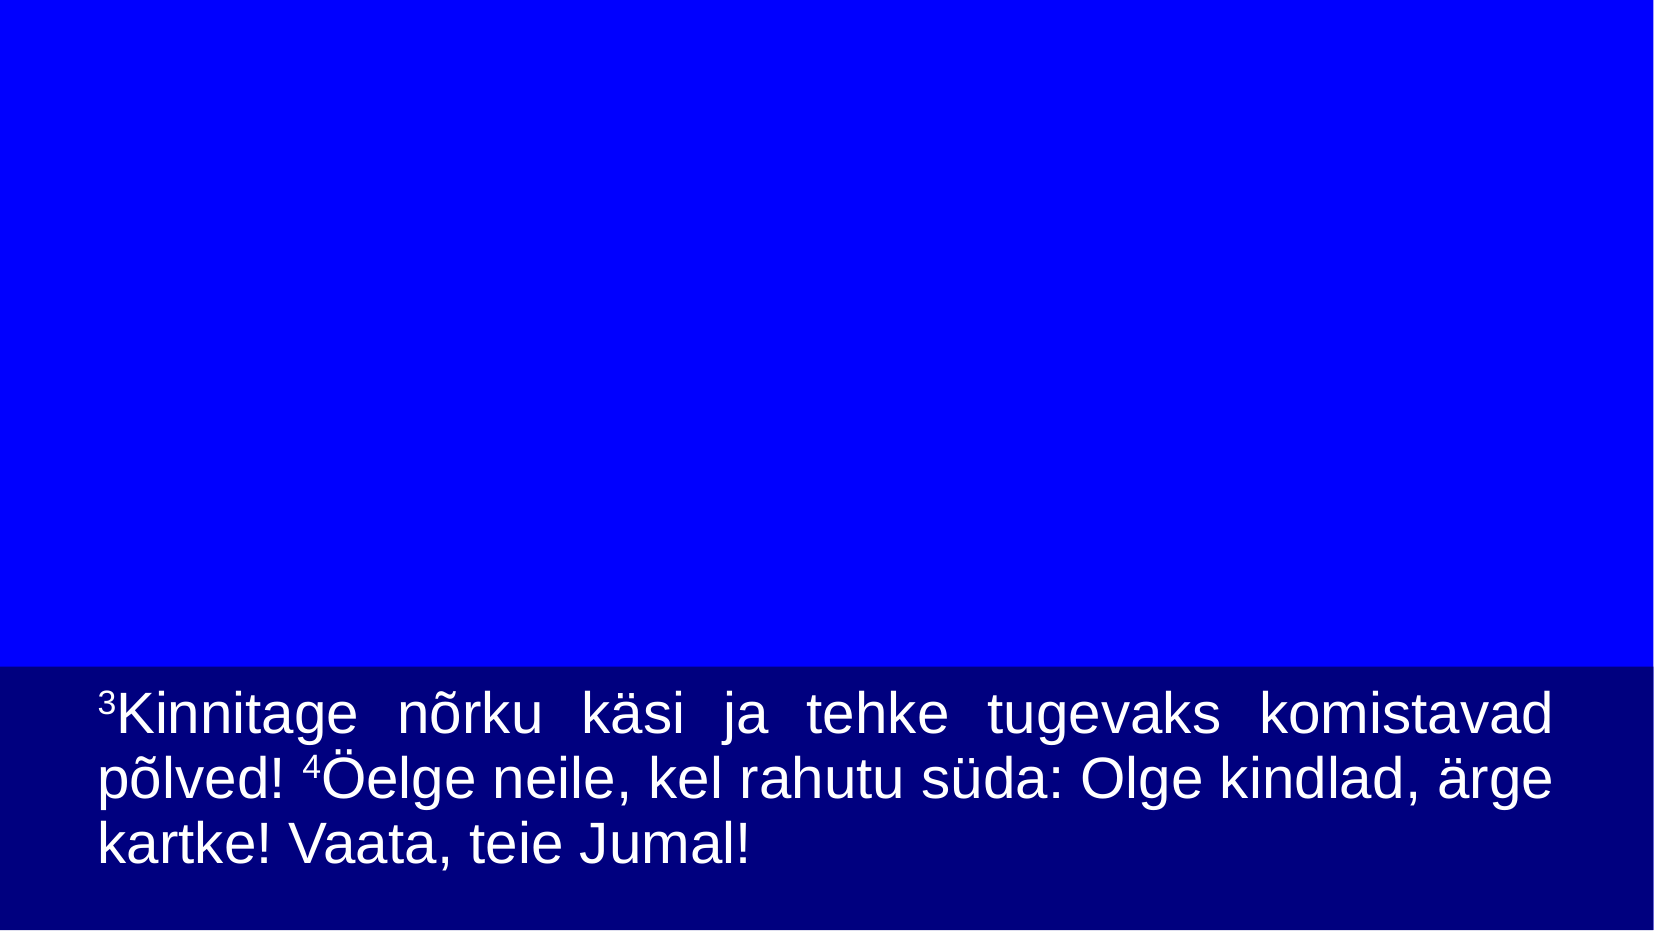

3Kinnitage nõrku käsi ja tehke tugevaks komistavad põlved! 4Öelge neile, kel rahutu süda: Olge kindlad, ärge kartke! Vaata, teie Jumal!